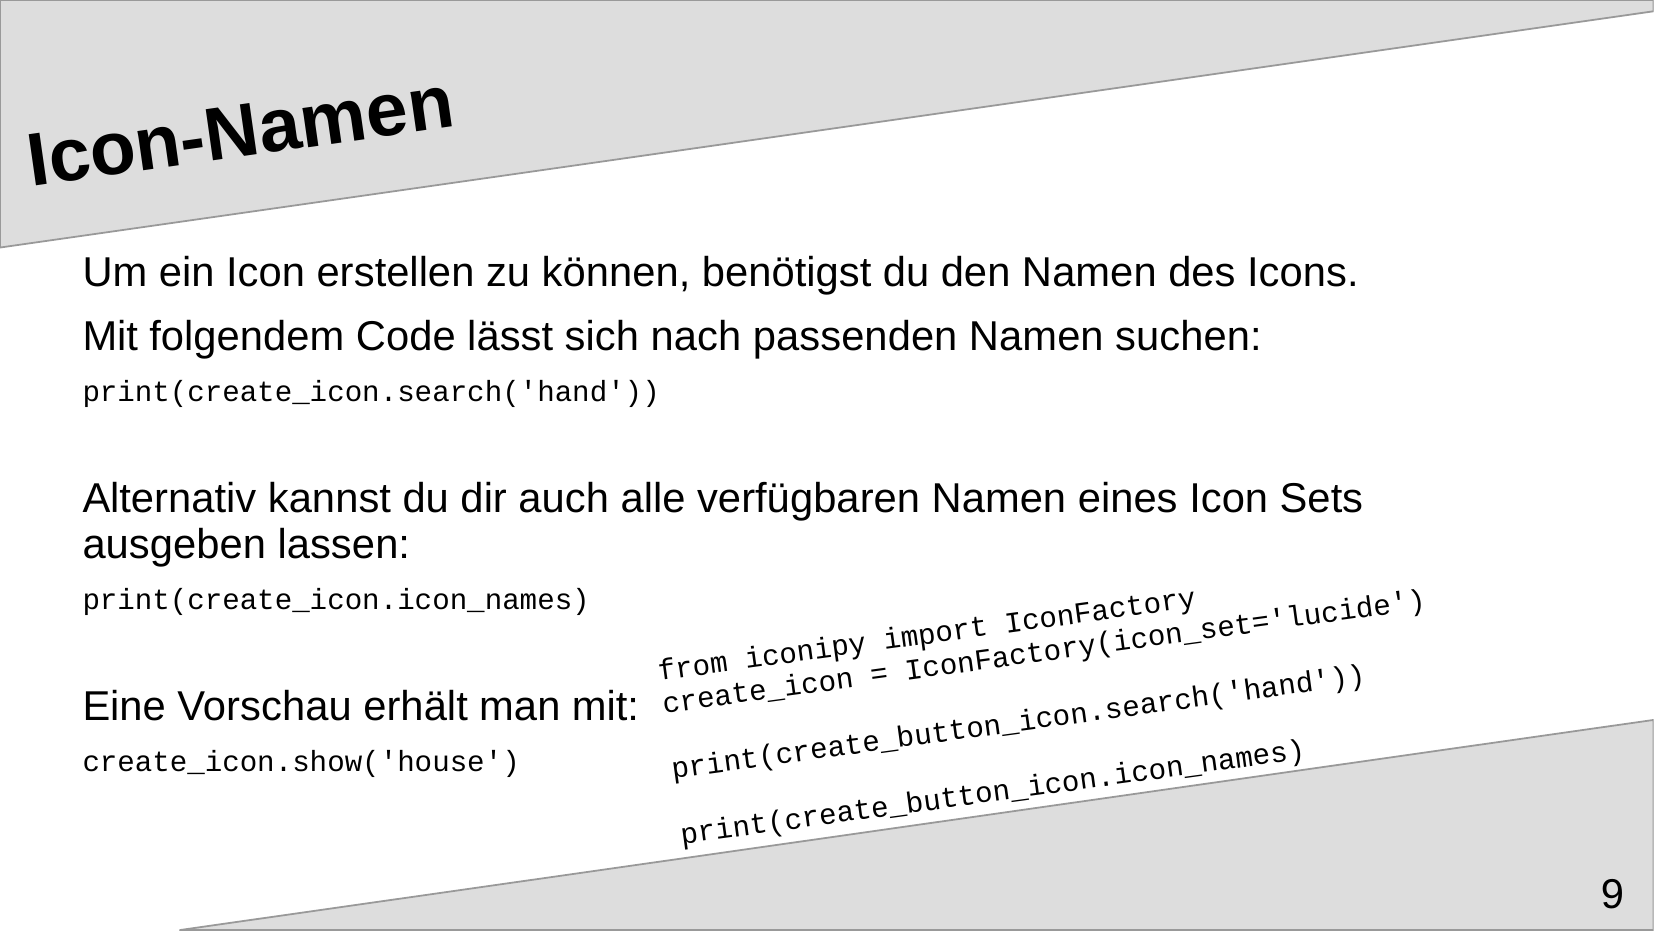

# Icon-Namen
Um ein Icon erstellen zu können, benötigst du den Namen des Icons.
Mit folgendem Code lässt sich nach passenden Namen suchen:
print(create_icon.search('hand'))
Alternativ kannst du dir auch alle verfügbaren Namen eines Icon Sets ausgeben lassen:
print(create_icon.icon_names)
Eine Vorschau erhält man mit:
create_icon.show('house')
from iconipy import IconFactory
create_icon = IconFactory(icon_set='lucide')
print(create_button_icon.search('hand'))
print(create_button_icon.icon_names)
9